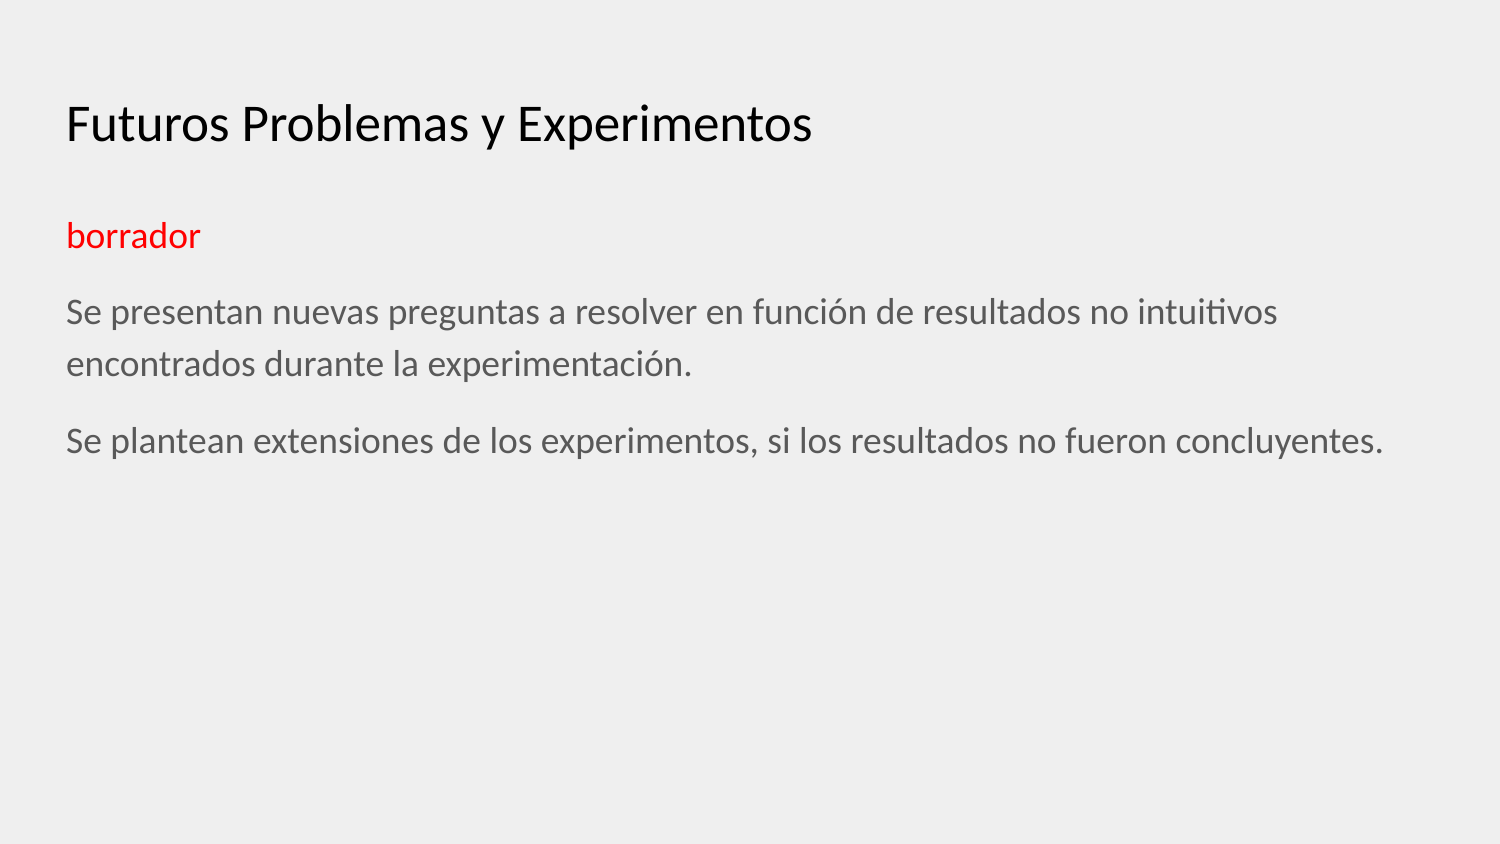

# Futuros Problemas y Experimentos
borrador
Se presentan nuevas preguntas a resolver en función de resultados no intuitivos encontrados durante la experimentación.
Se plantean extensiones de los experimentos, si los resultados no fueron concluyentes.